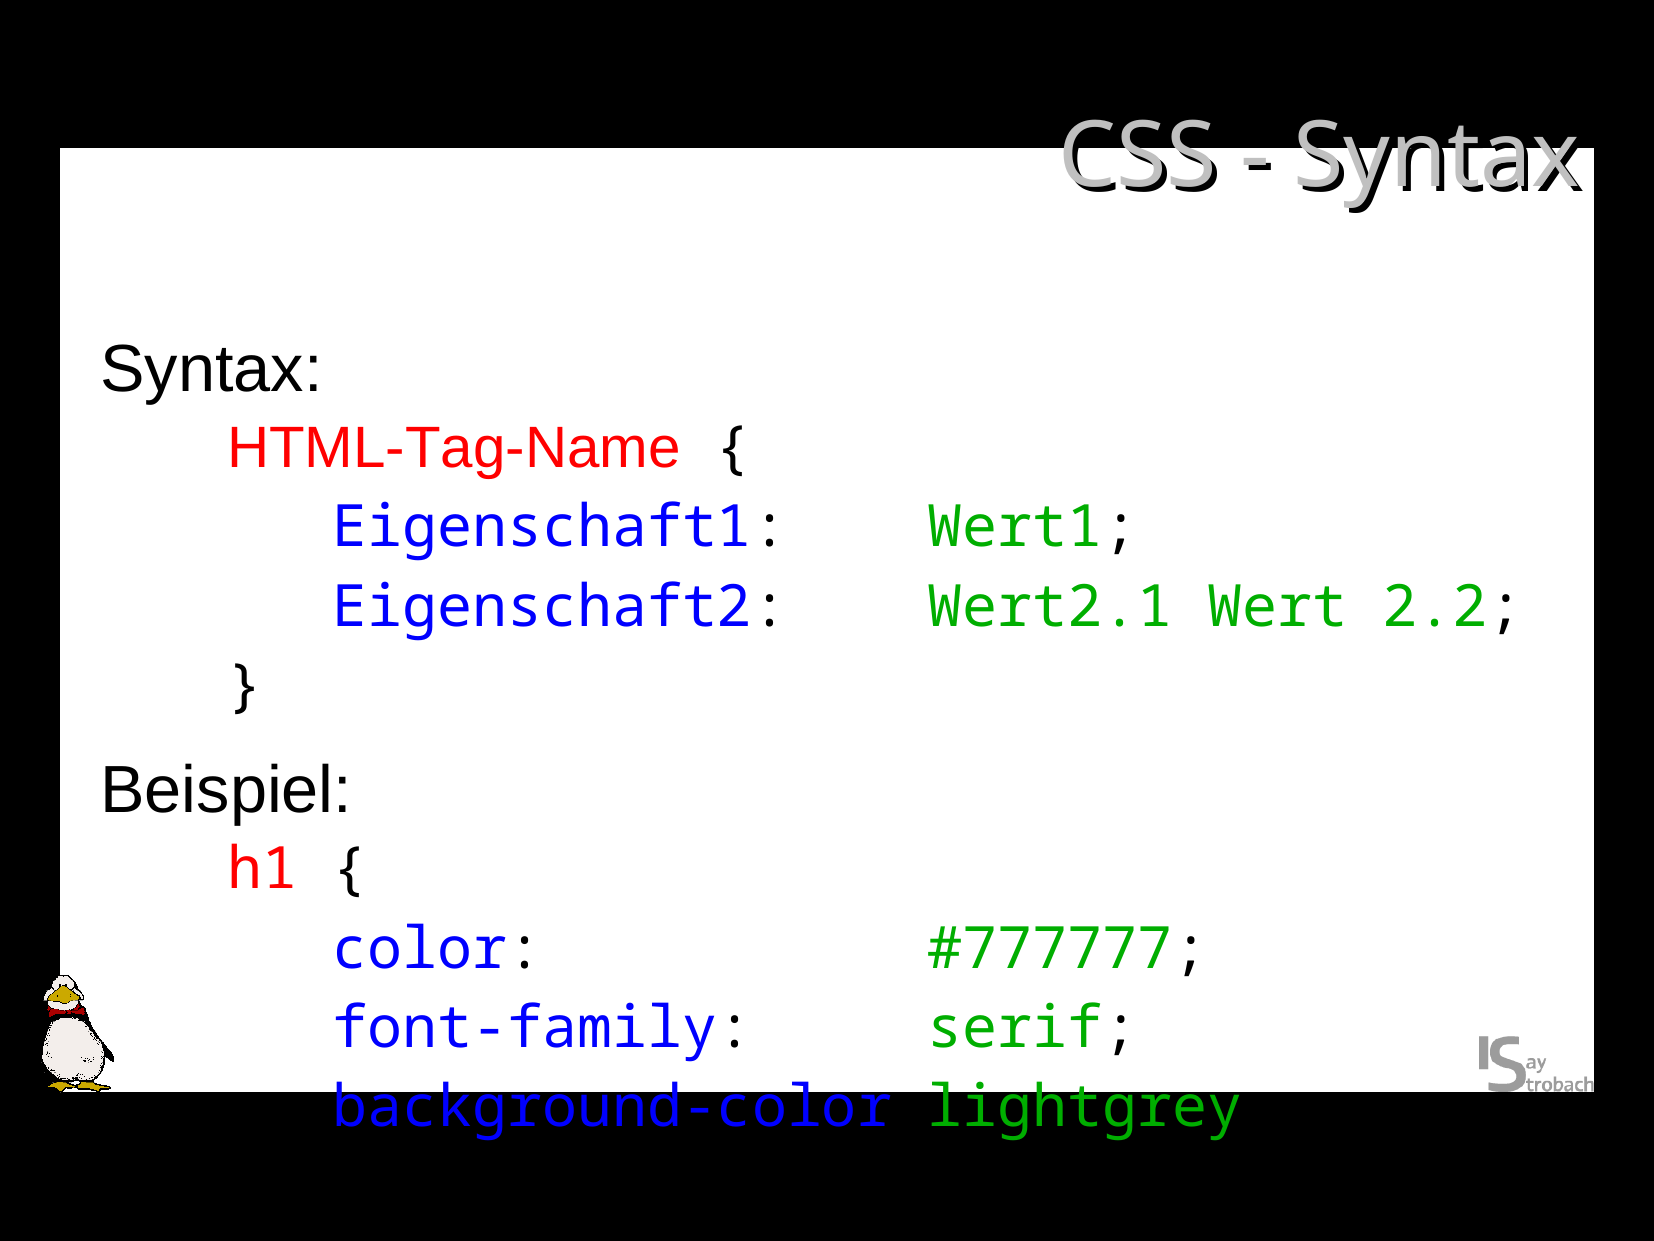

# CSS - Syntax
Syntax:
	HTML-Tag-Name {
	 Eigenschaft1: Wert1;
	 Eigenschaft2: Wert2.1 Wert 2.2;
	}
Beispiel:
	h1 {
	 color: #777777;
	 font-family: serif;
	 background-color:lightgrey;
	}